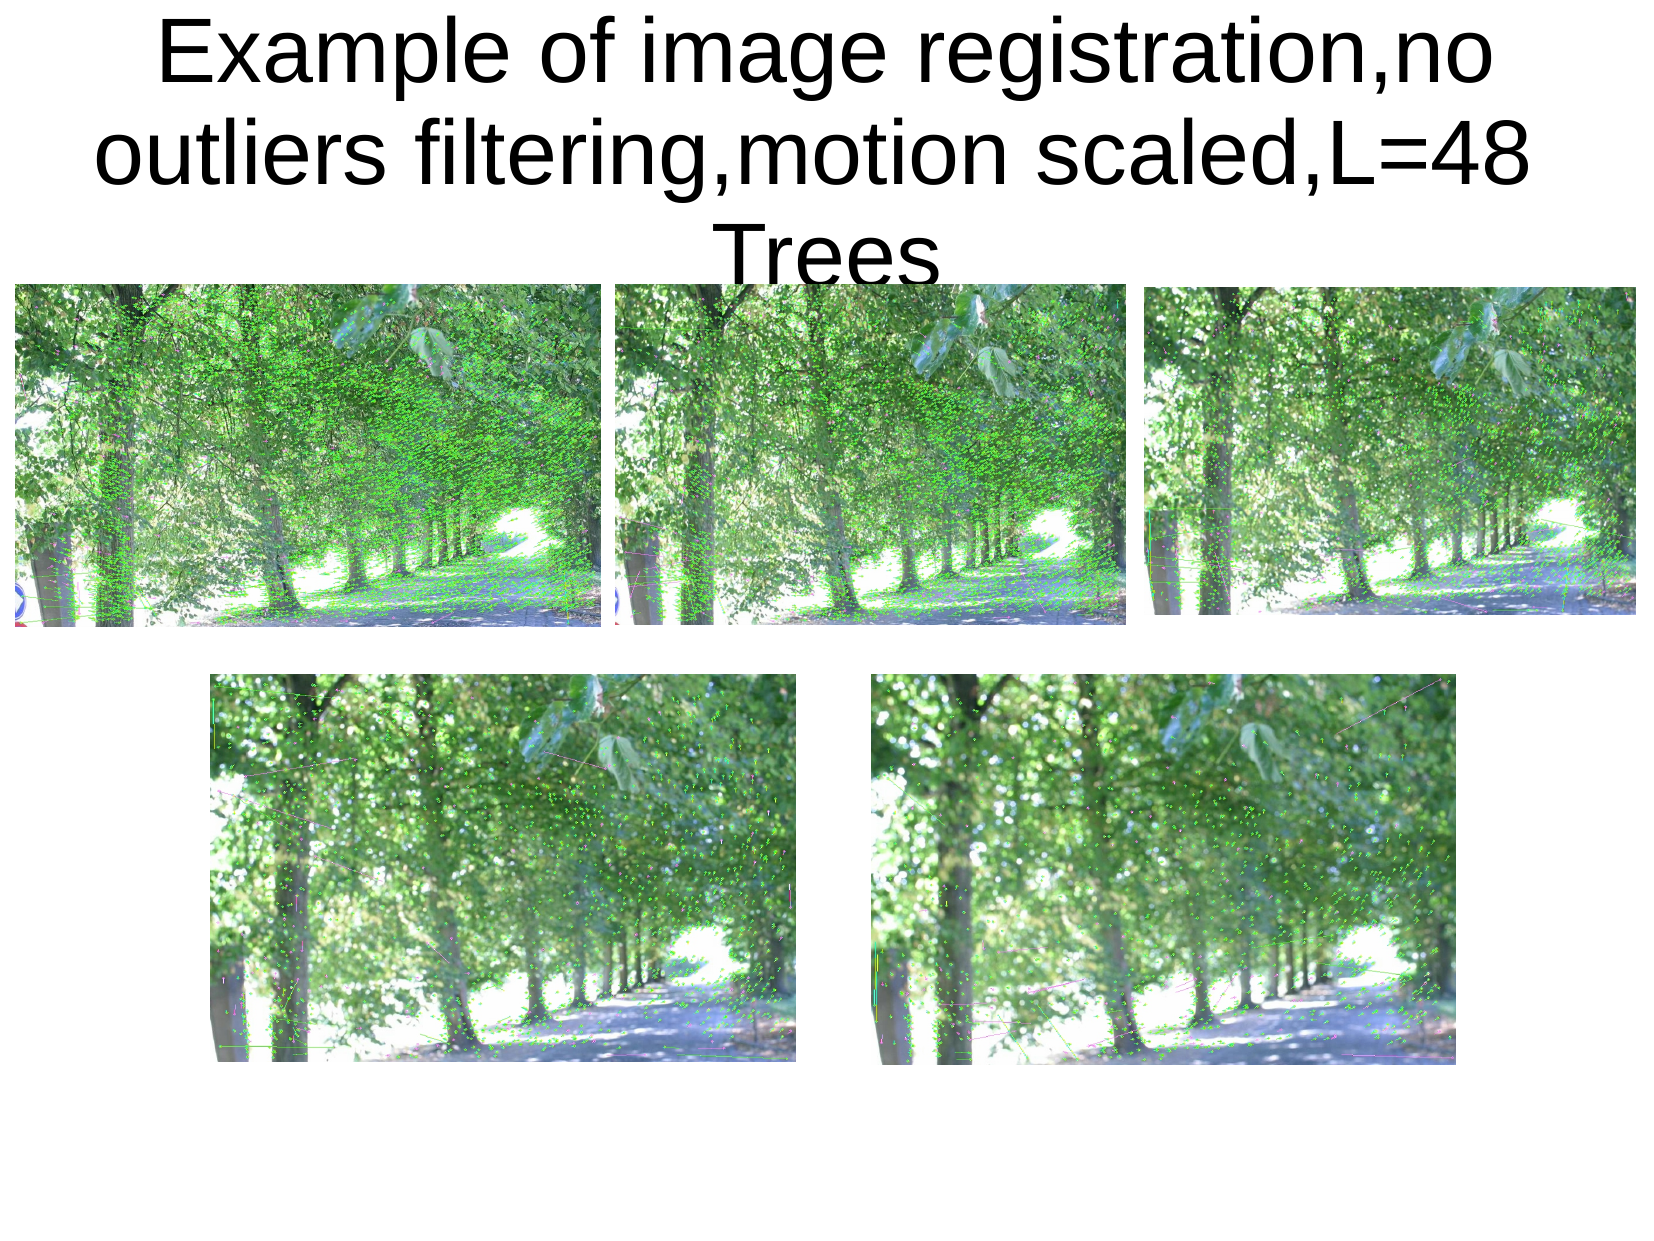

# Example of image registration,no outliers filtering,motion scaled,L=48 Trees